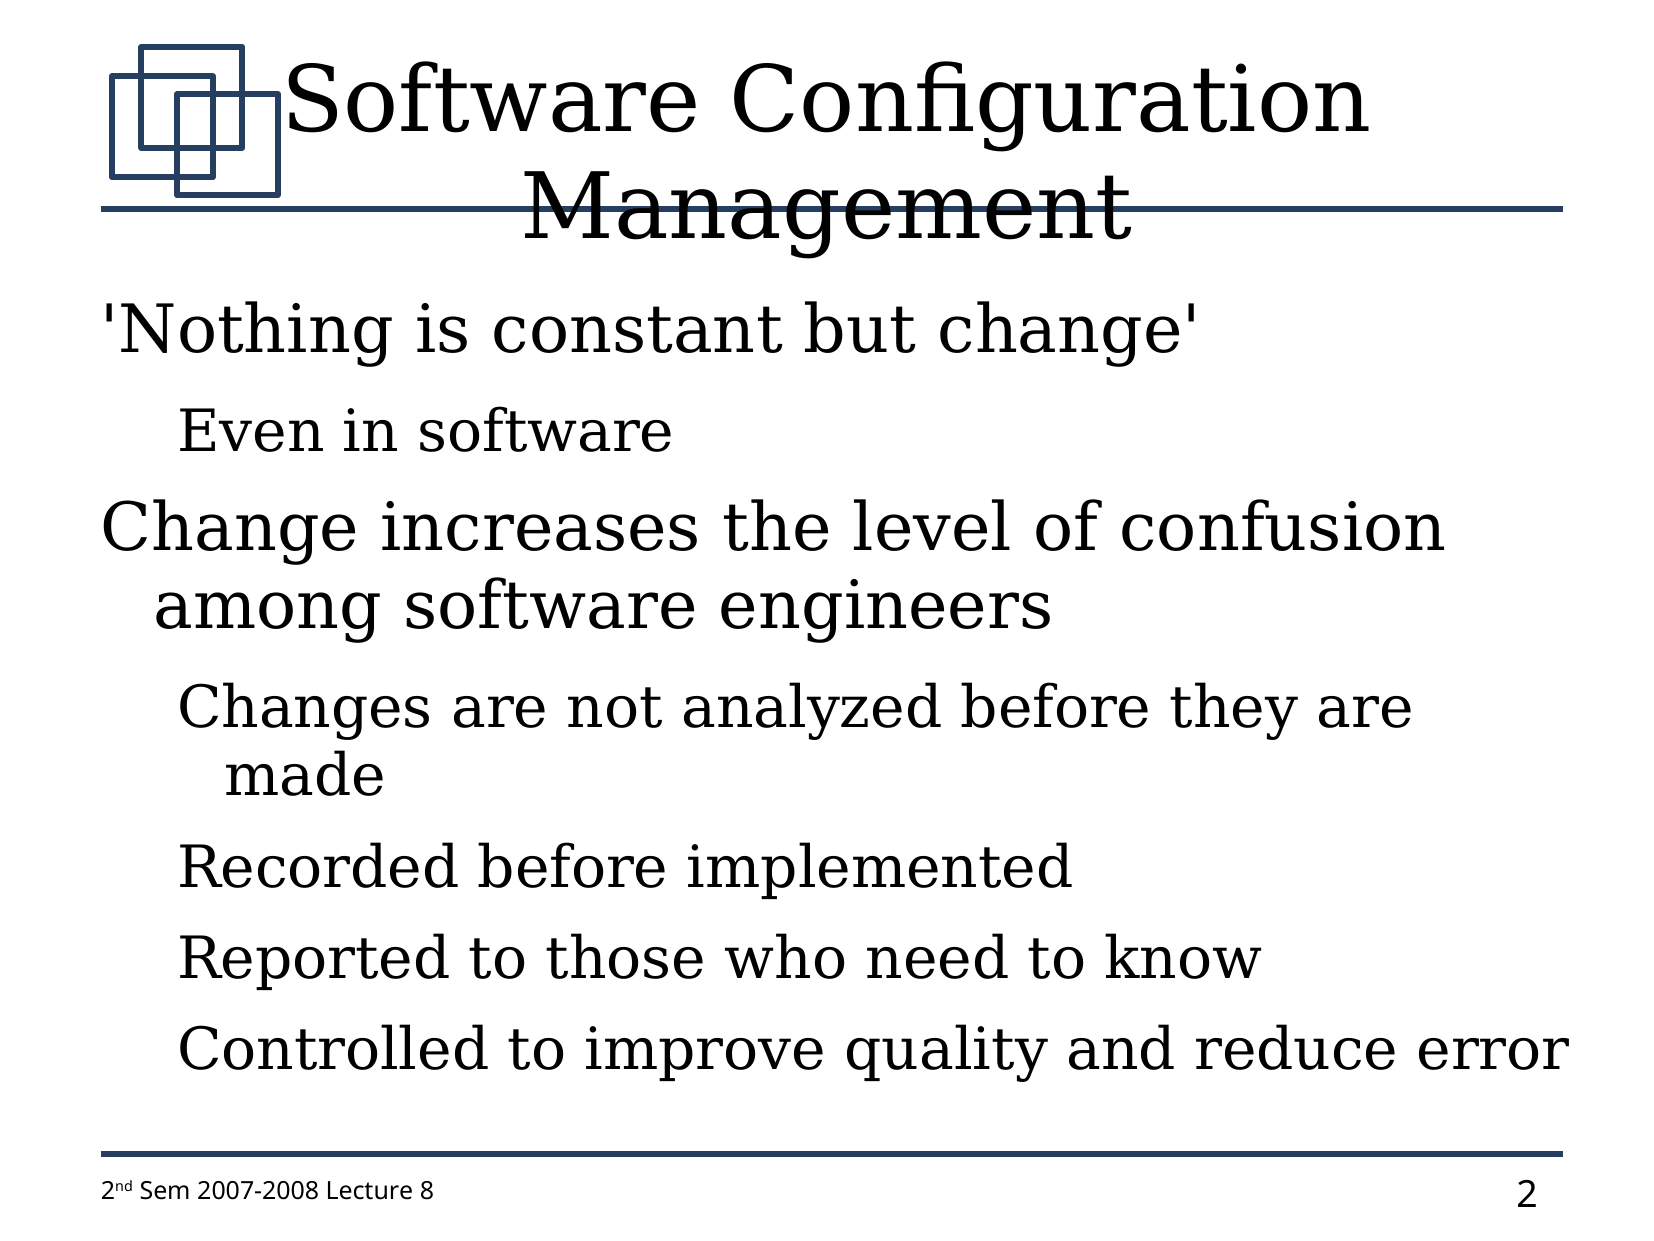

# Software Configuration Management
'Nothing is constant but change'
Even in software
Change increases the level of confusion among software engineers
Changes are not analyzed before they are made
Recorded before implemented
Reported to those who need to know
Controlled to improve quality and reduce error